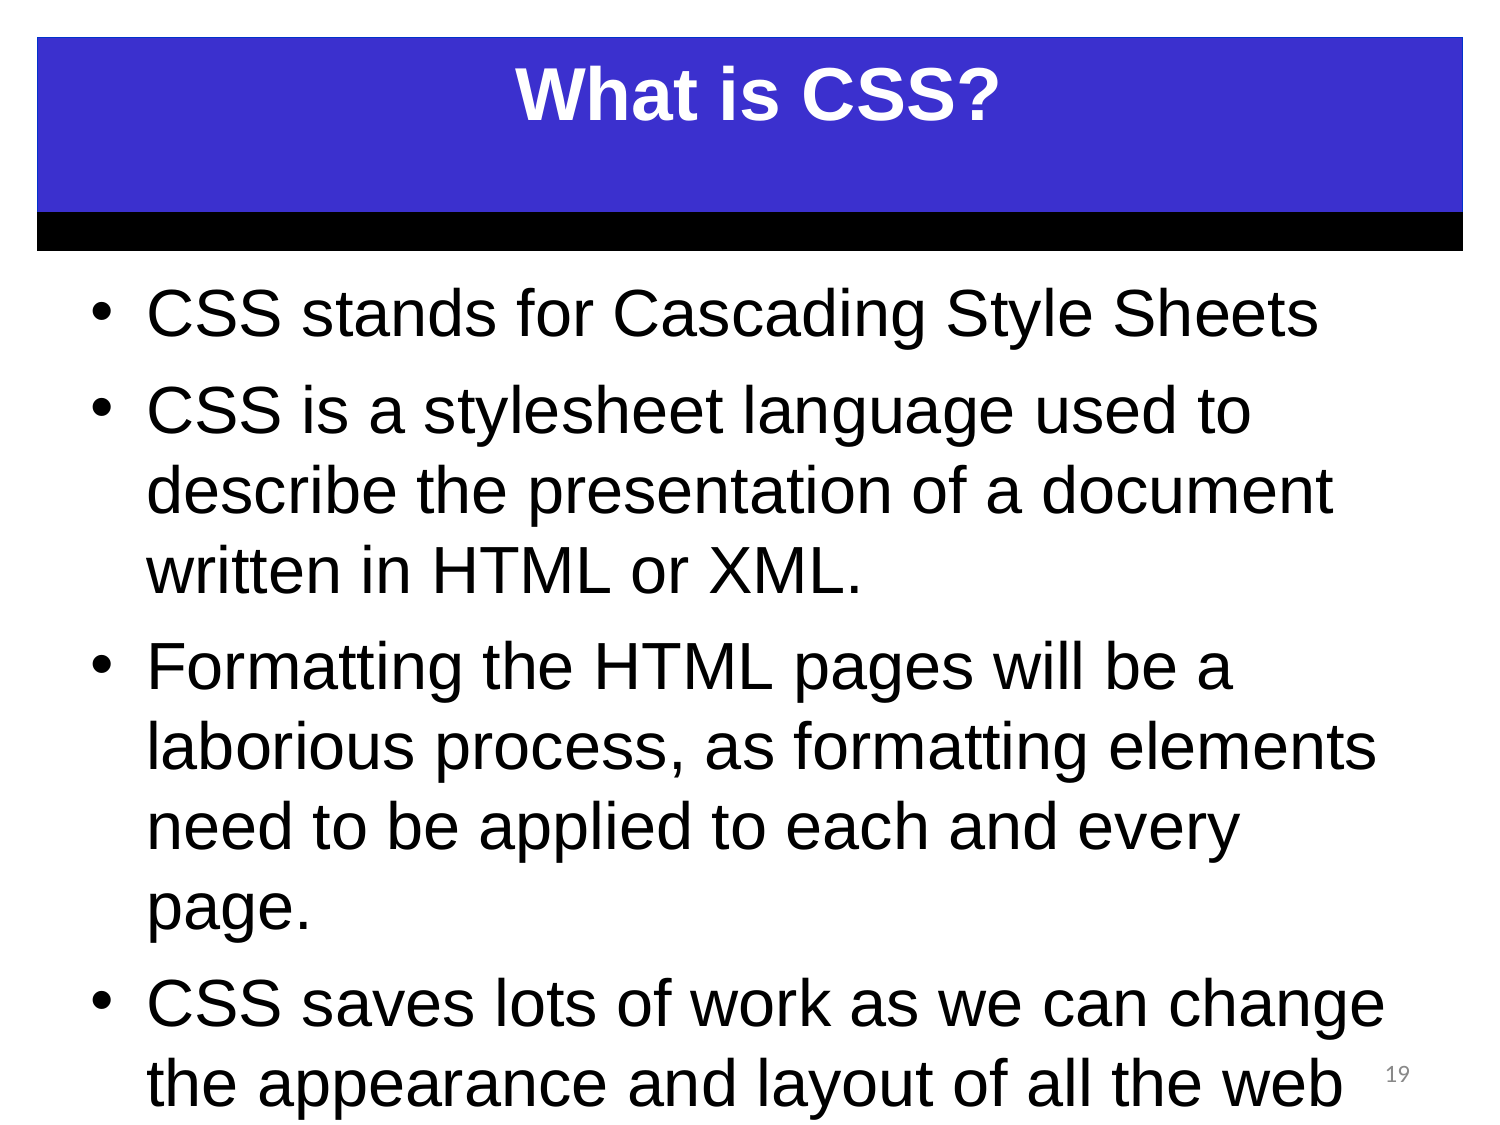

What is CSS?
# CSS stands for Cascading Style Sheets
CSS is a stylesheet language used to describe the presentation of a document written in HTML or XML.
Formatting the HTML pages will be a laborious process, as formatting elements need to be applied to each and every page.
CSS saves lots of work as we can change the appearance and layout of all the web pages by editing just one single CSS file.